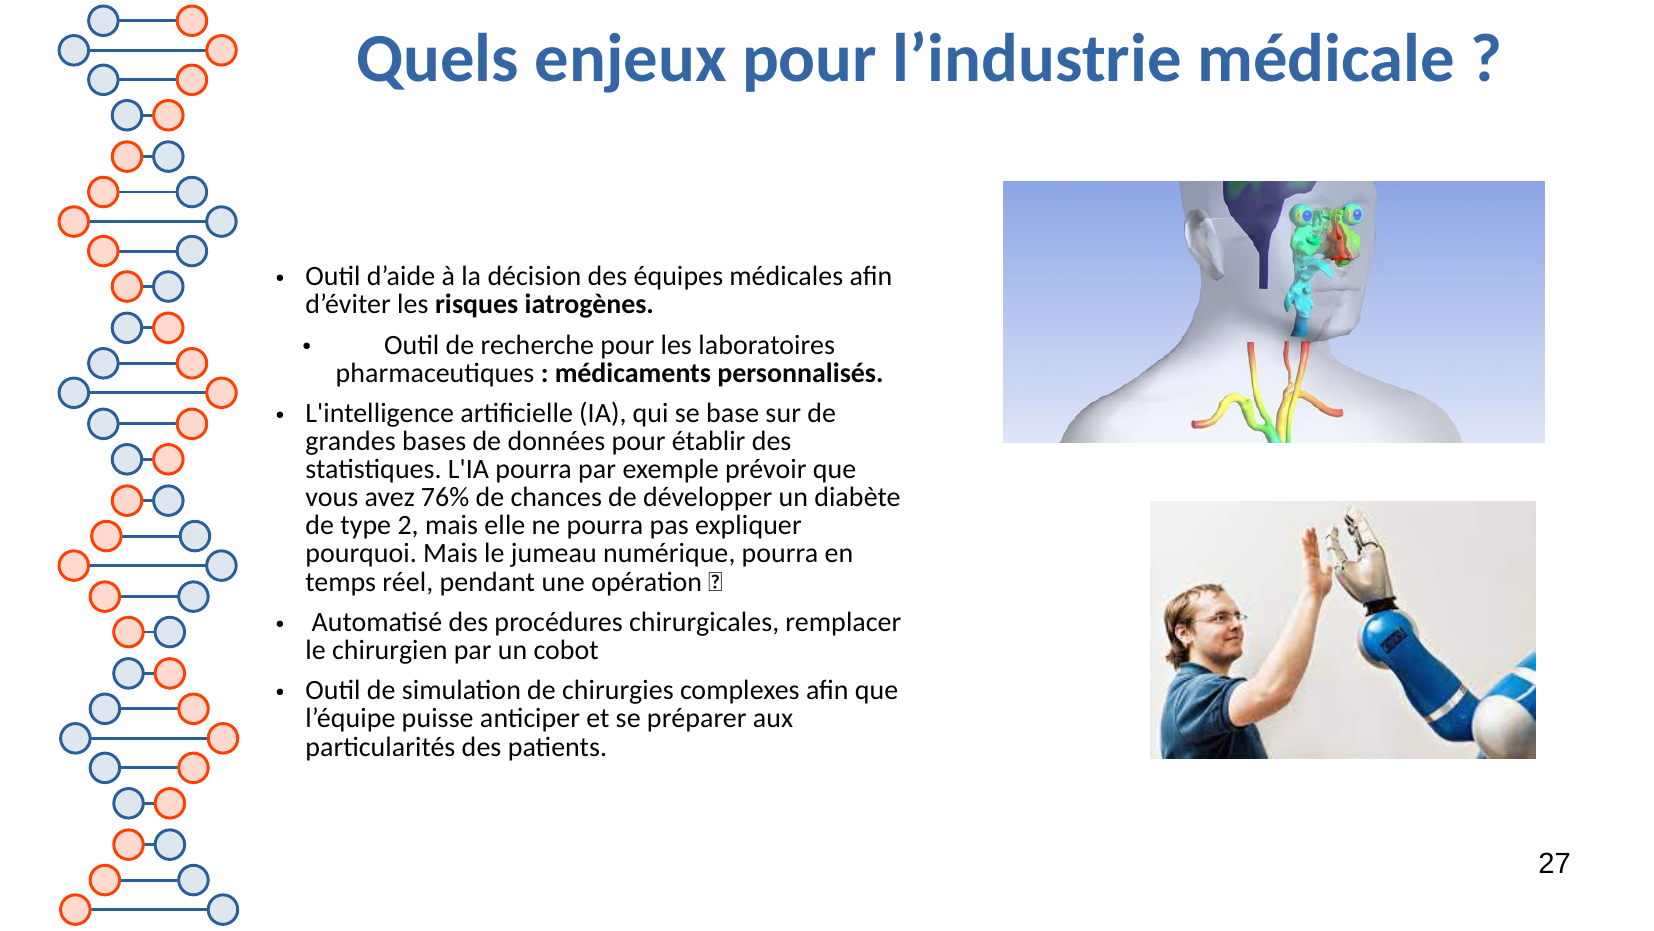

# Quels enjeux pour l’industrie médicale ?
Outil d’aide à la décision des équipes médicales afin d’éviter les risques iatrogènes.
Outil de recherche pour les laboratoires pharmaceutiques : médicaments personnalisés.
L'intelligence artificielle (IA), qui se base sur de grandes bases de données pour établir des statistiques. L'IA pourra par exemple prévoir que vous avez 76% de chances de développer un diabète de type 2, mais elle ne pourra pas expliquer pourquoi. Mais le jumeau numérique, pourra en temps réel, pendant une opération 🧐
 Automatisé des procédures chirurgicales, remplacer le chirurgien par un cobot
Outil de simulation de chirurgies complexes afin que l’équipe puisse anticiper et se préparer aux particularités des patients.
27